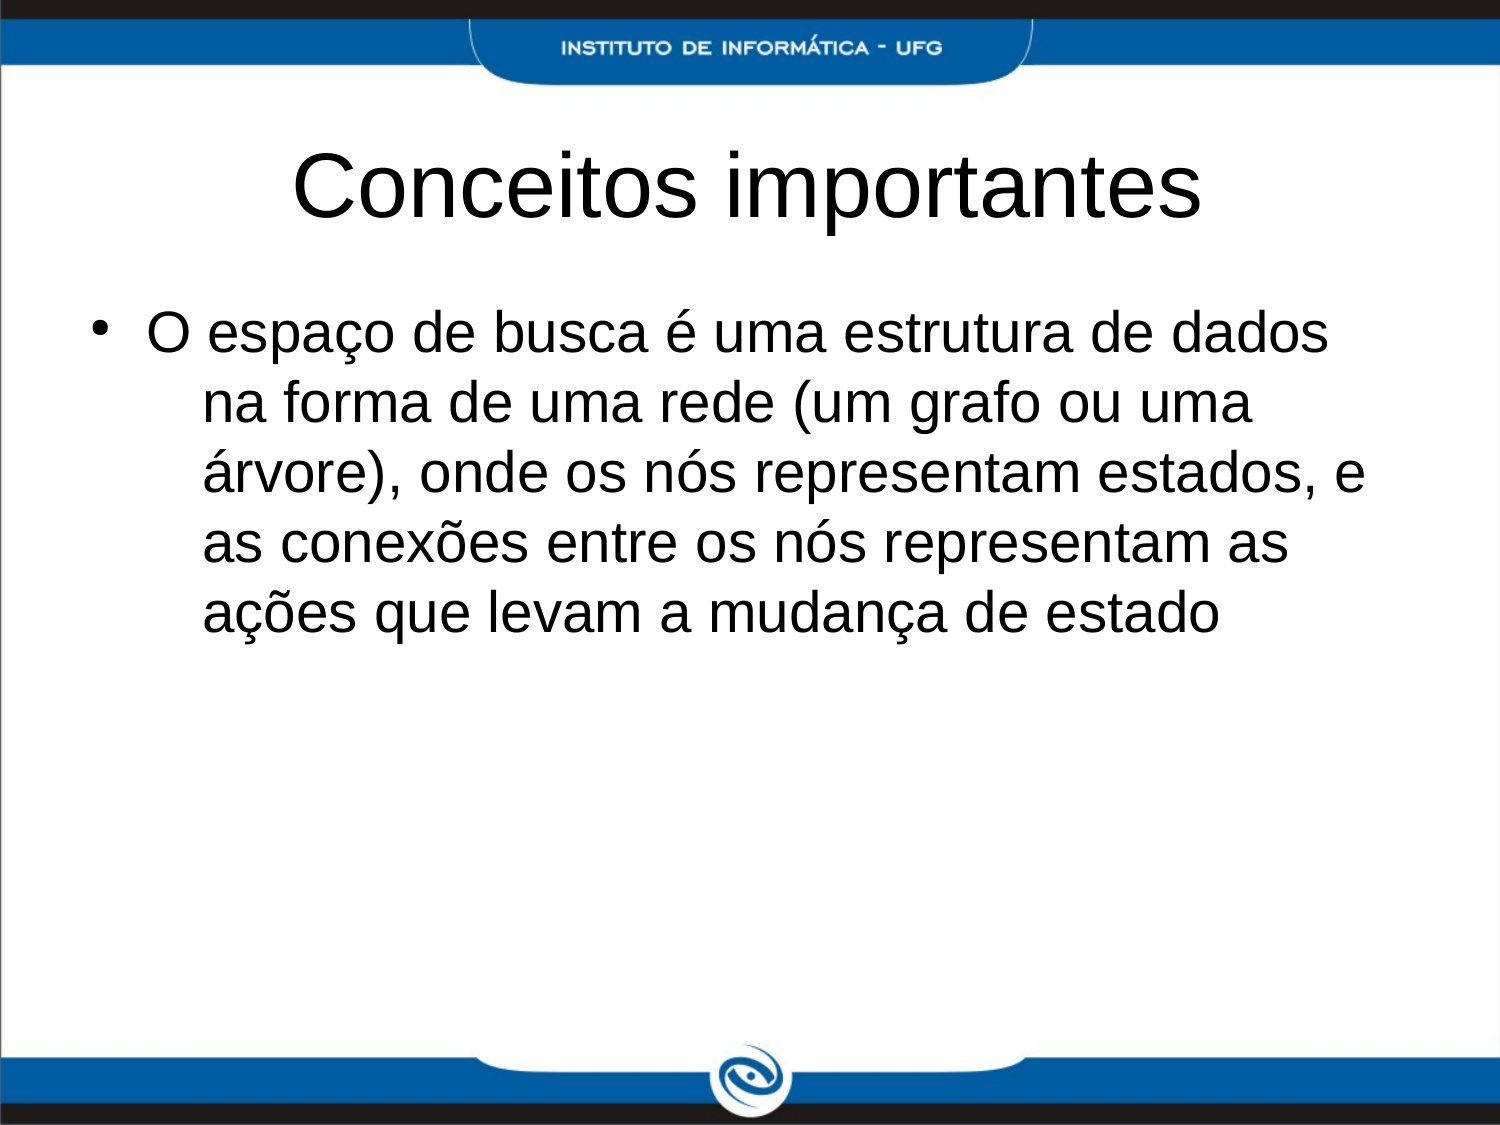

# Conceitos importantes
O espaço de busca é uma estrutura de dados na forma de uma rede (um grafo ou uma árvore), onde os nós representam estados, e as conexões entre os nós representam as ações que levam a mudança de estado